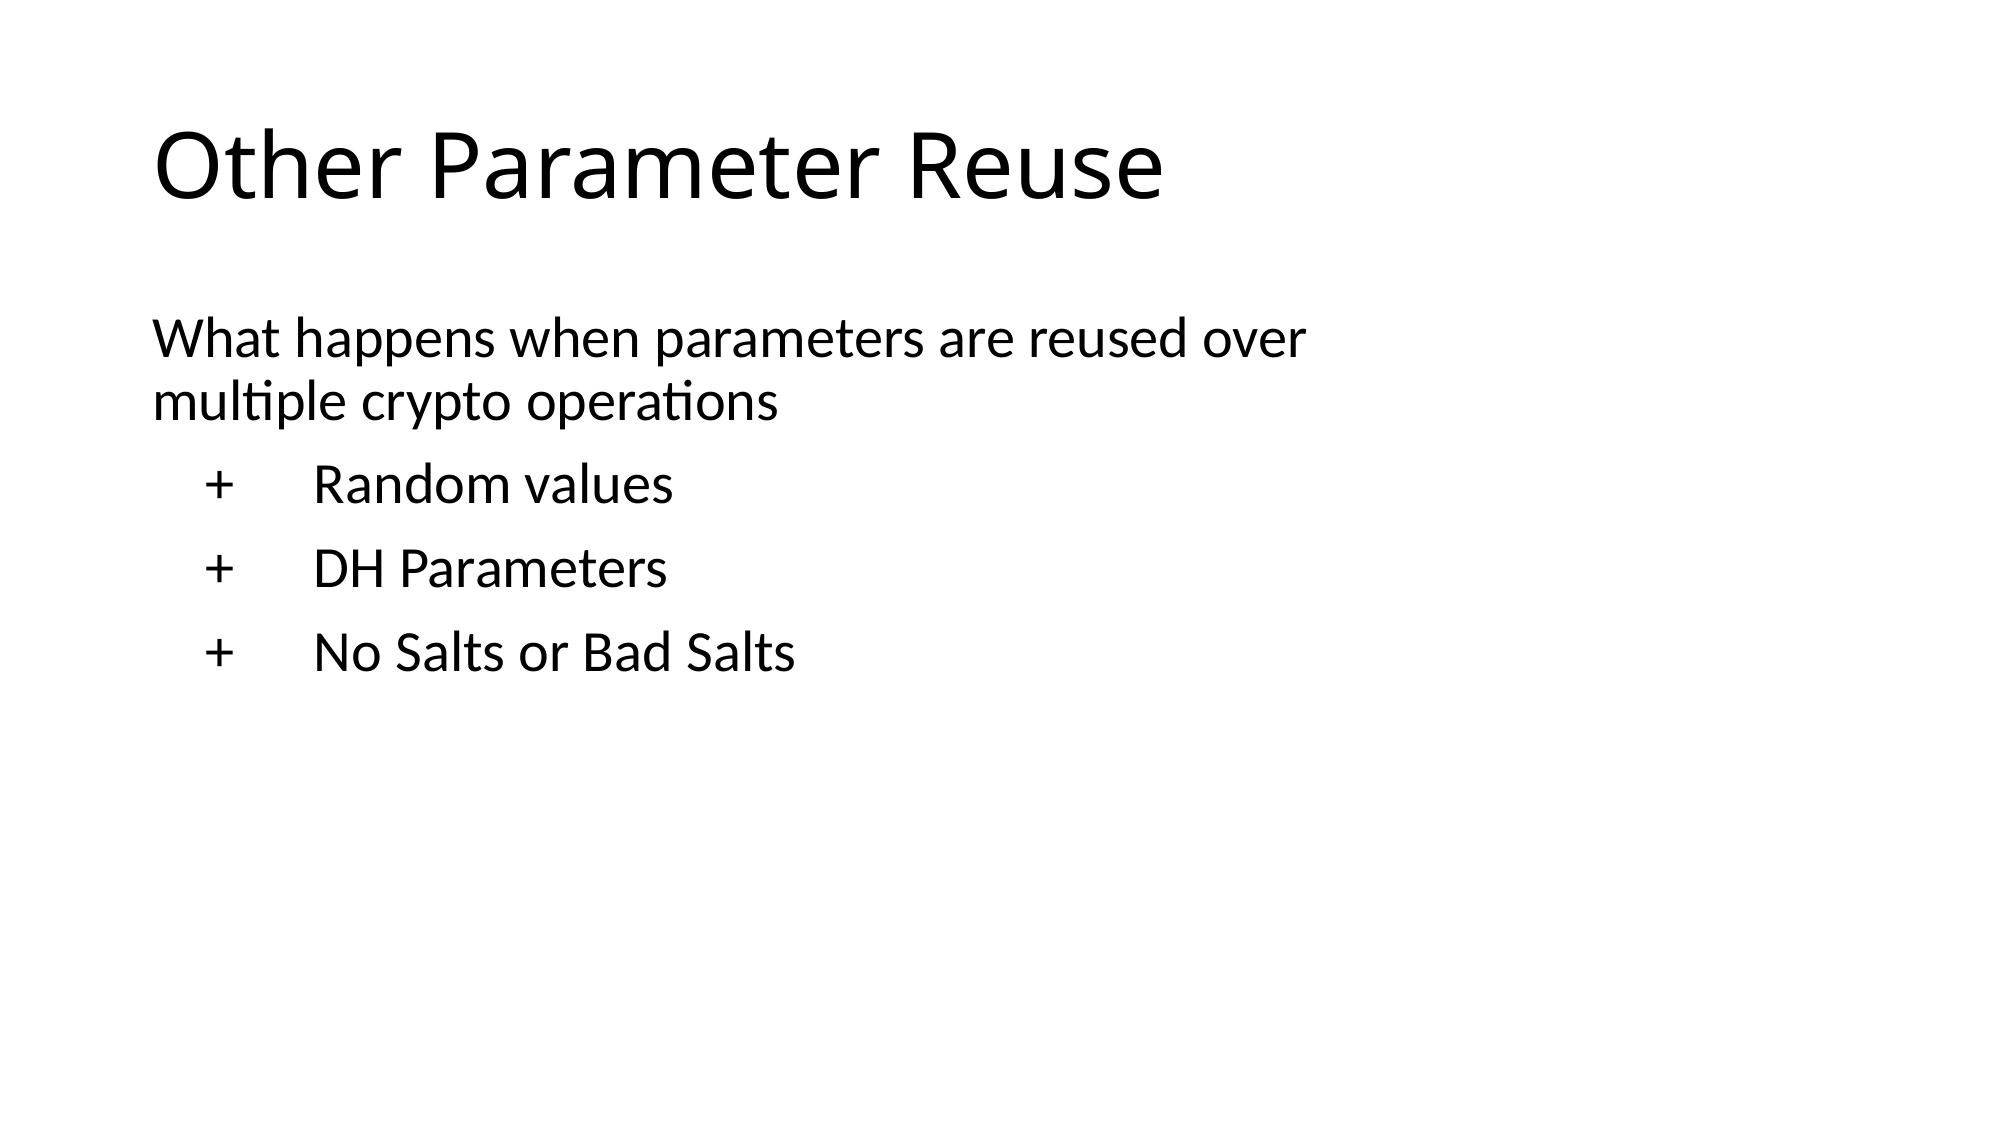

# Other Parameter Reuse
What happens when parameters are reused over multiple crypto operations
    +      Random values
    +      DH Parameters
    +      No Salts or Bad Salts